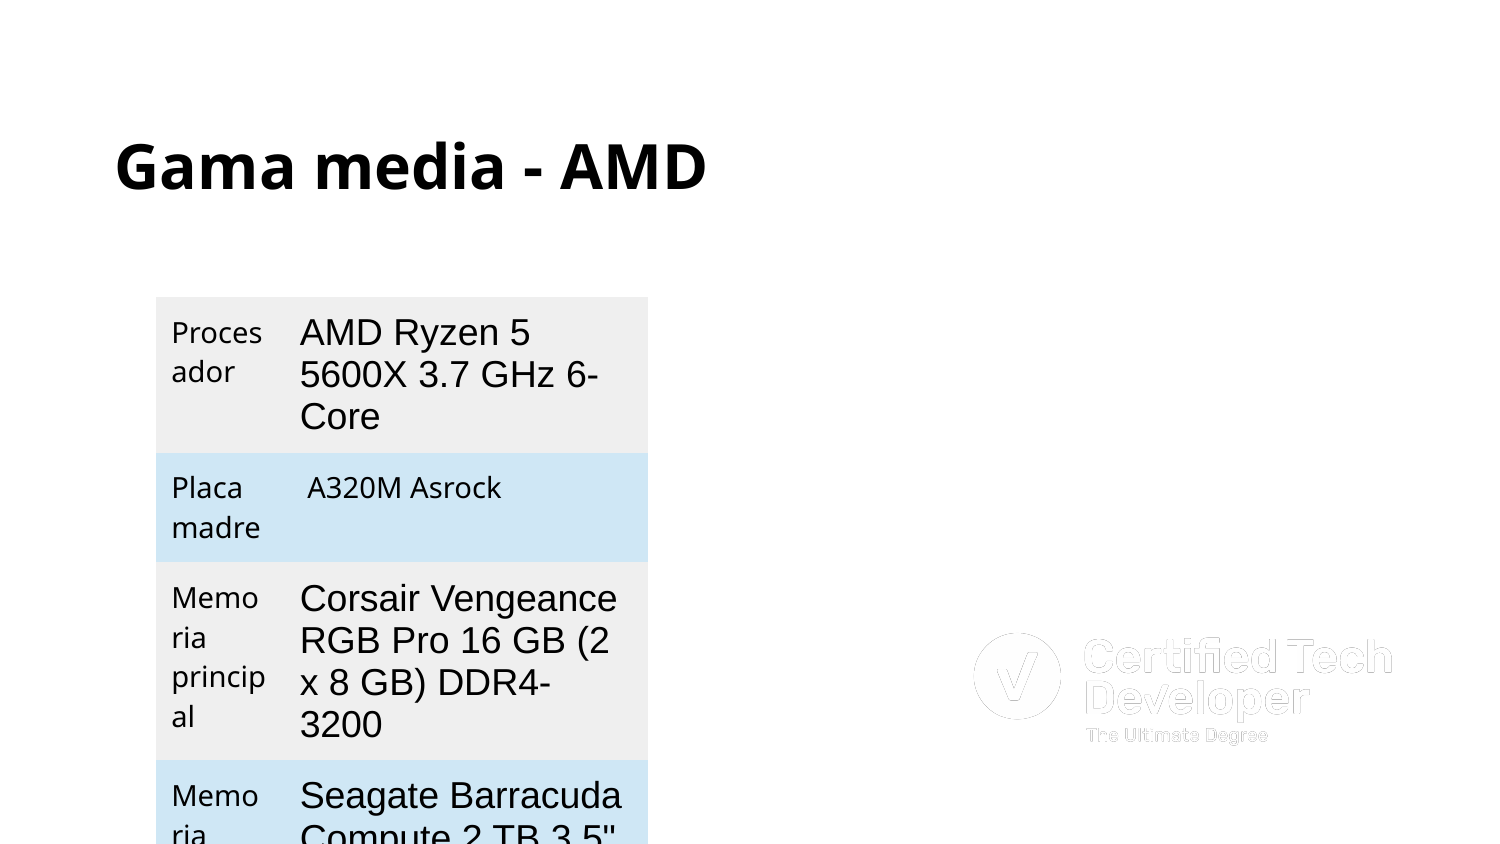

Gama media - AMD
| Procesador | AMD Ryzen 5 5600X 3.7 GHz 6-Core |
| --- | --- |
| Placa madre | A320M Asrock |
| Memoria principal | Corsair Vengeance RGB Pro 16 GB (2 x 8 GB) DDR4-3200 |
| Memoria secundaria | Seagate Barracuda Compute 2 TB 3.5" 7200RPM Compute 2 TB |
| GPU | XFX Radeon RX 6600 8 GB |